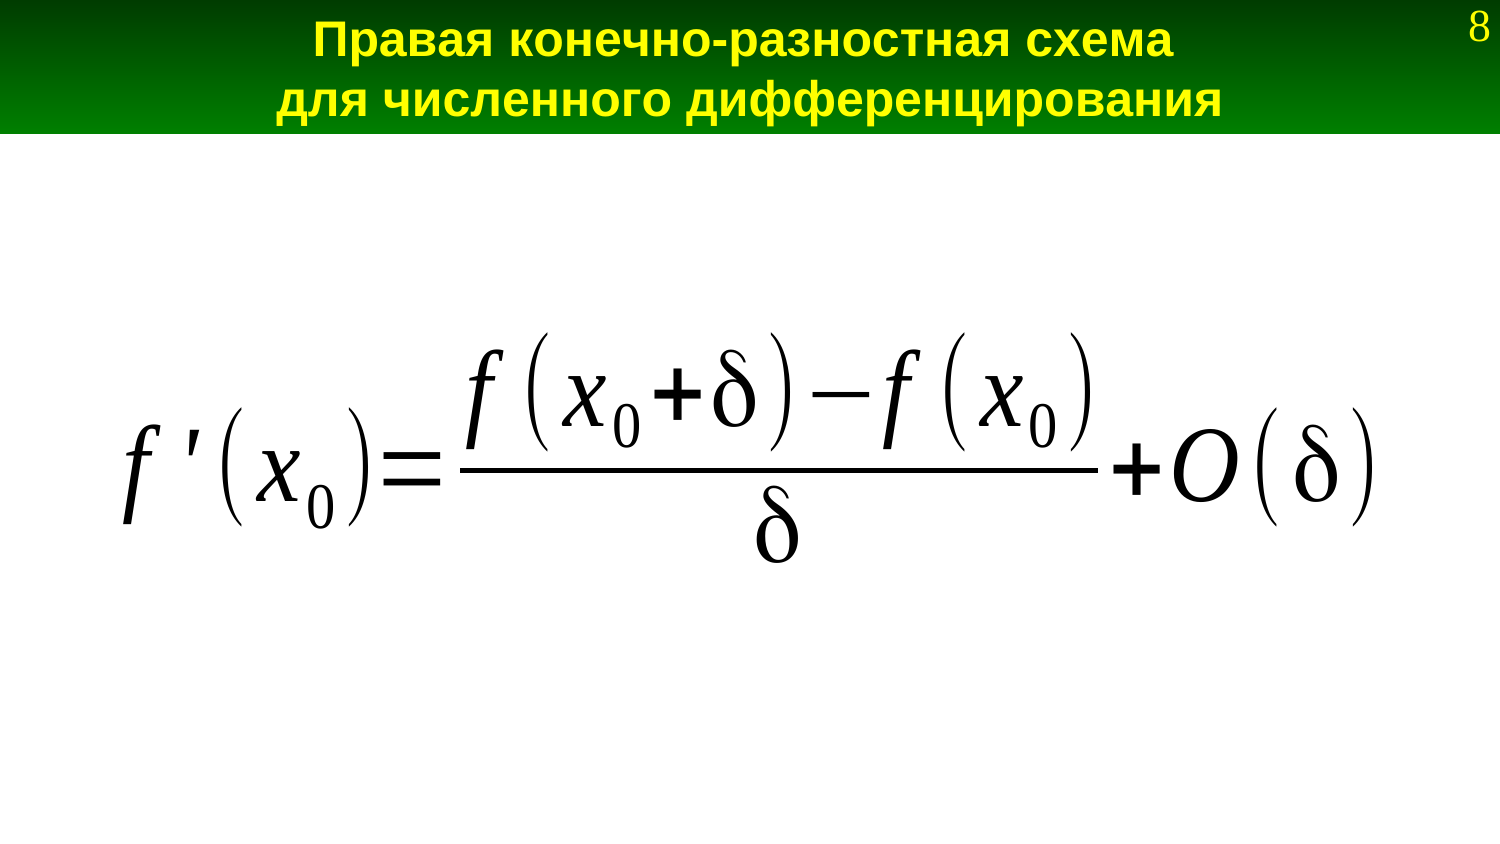

# Правая конечно-разностная схема для численного дифференцирования
O(δ) — погрешность вычислений